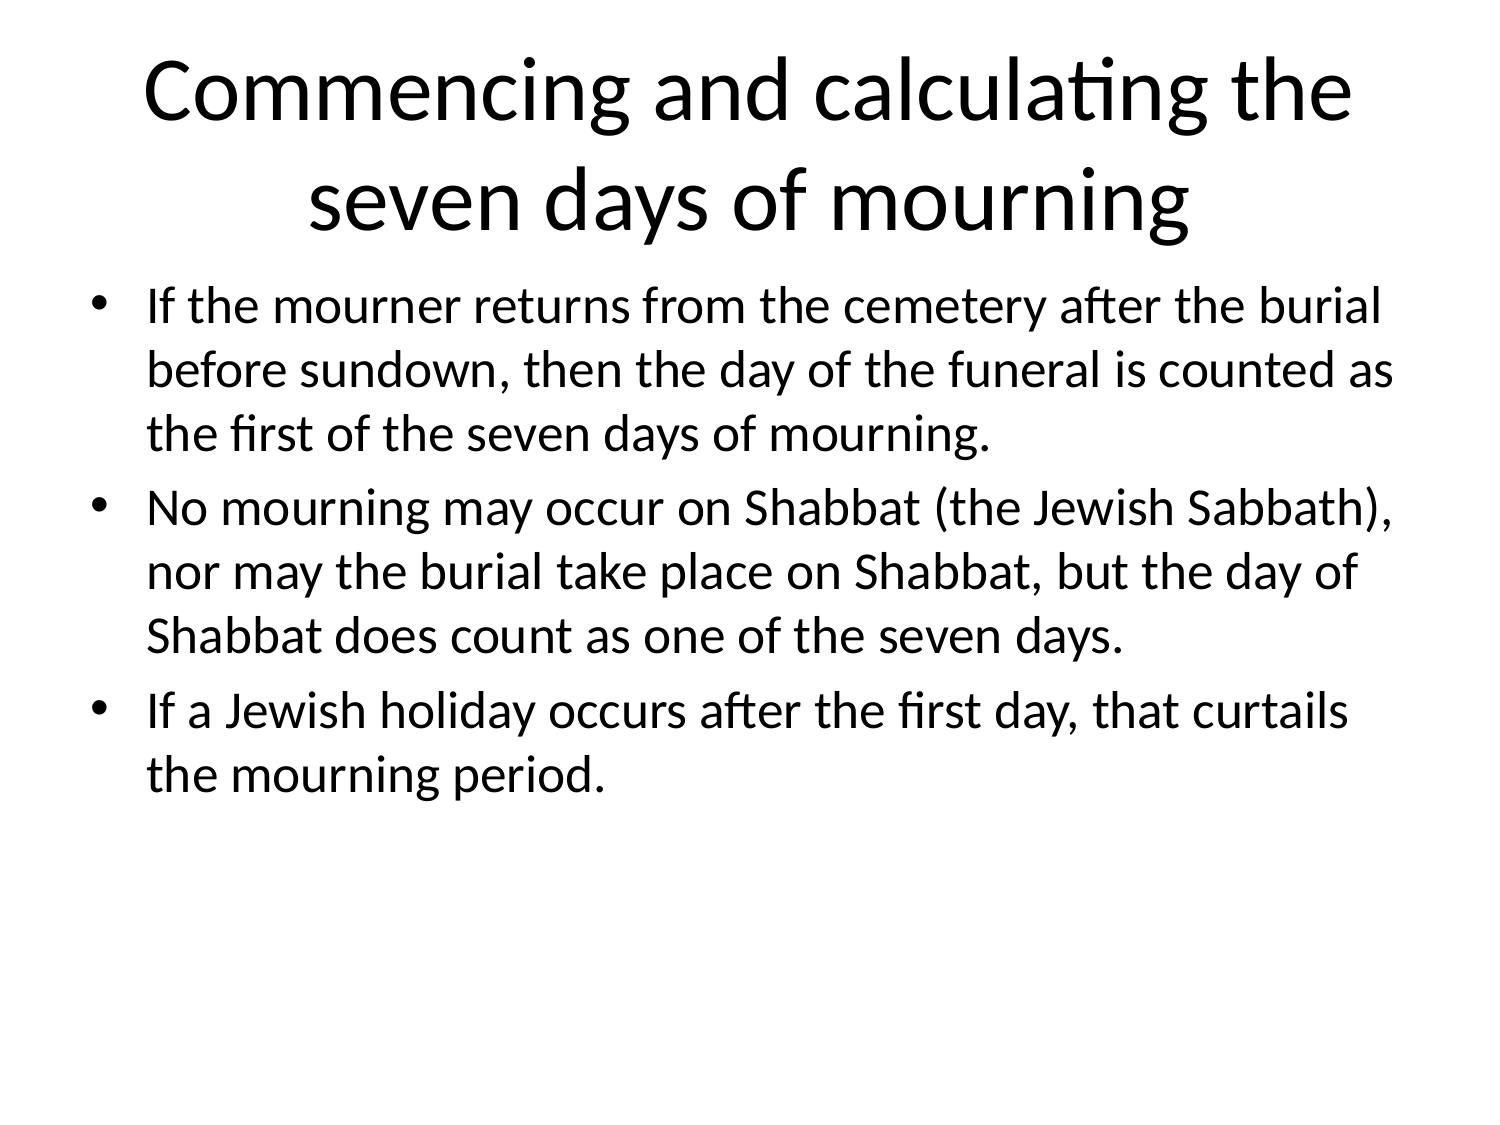

# Commencing and calculating the seven days of mourning
If the mourner returns from the cemetery after the burial before sundown, then the day of the funeral is counted as the first of the seven days of mourning.
No mourning may occur on Shabbat (the Jewish Sabbath), nor may the burial take place on Shabbat, but the day of Shabbat does count as one of the seven days.
If a Jewish holiday occurs after the first day, that curtails the mourning period.